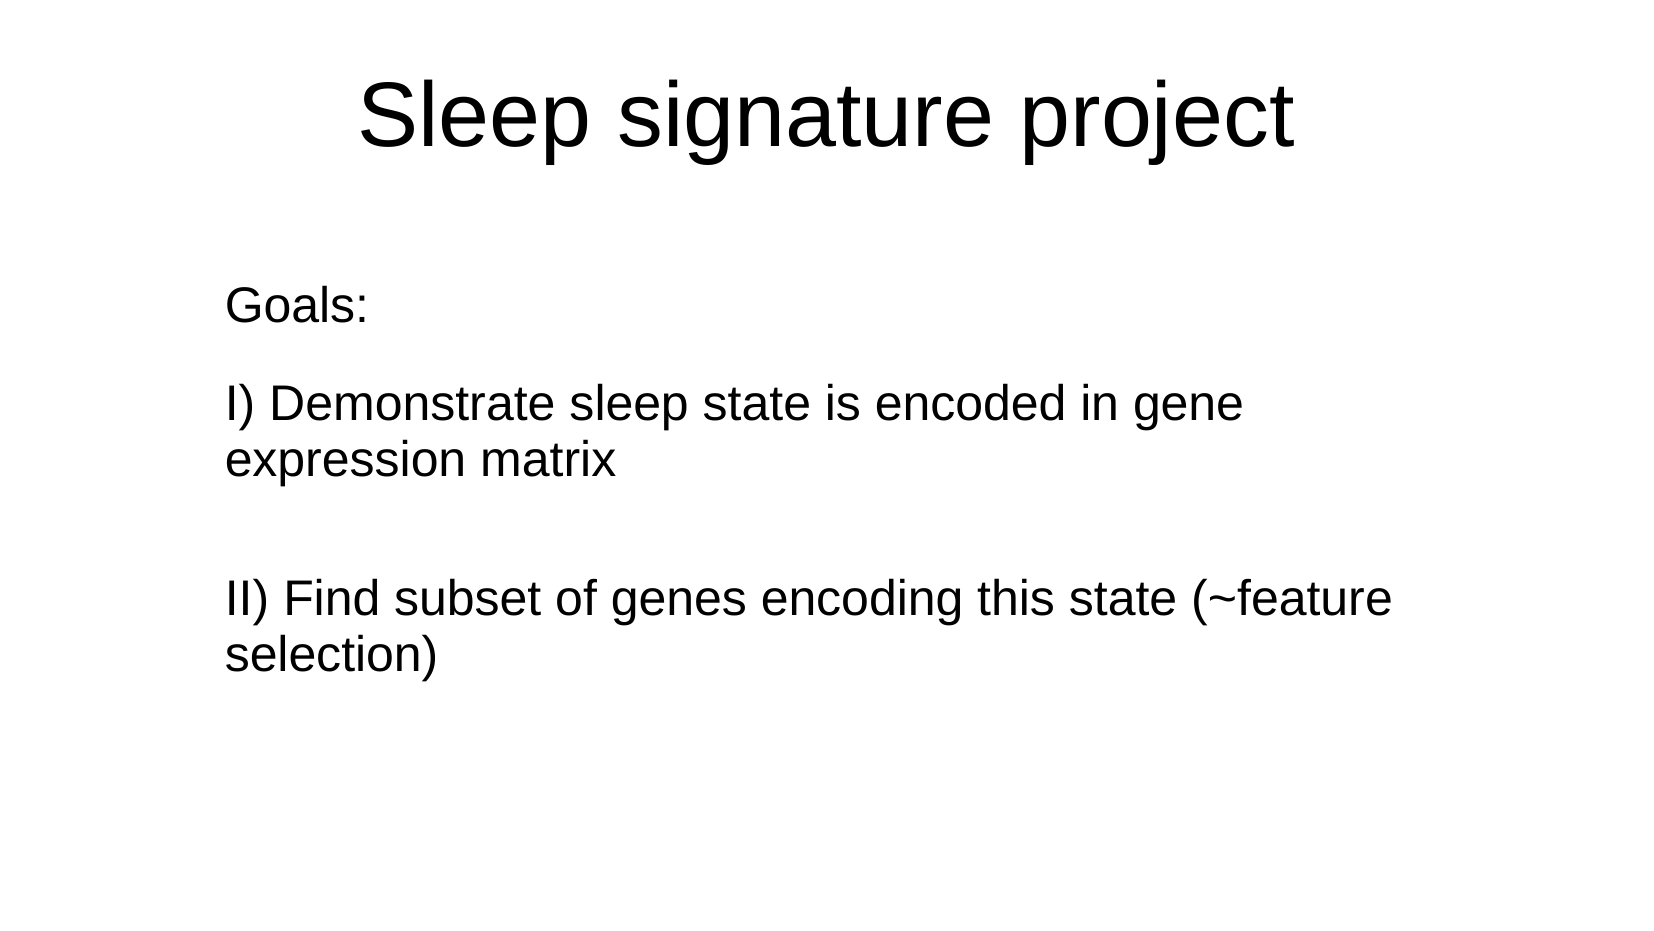

# Sleep signature project
Goals:
I) Demonstrate sleep state is encoded in gene expression matrix
II) Find subset of genes encoding this state (~feature selection)